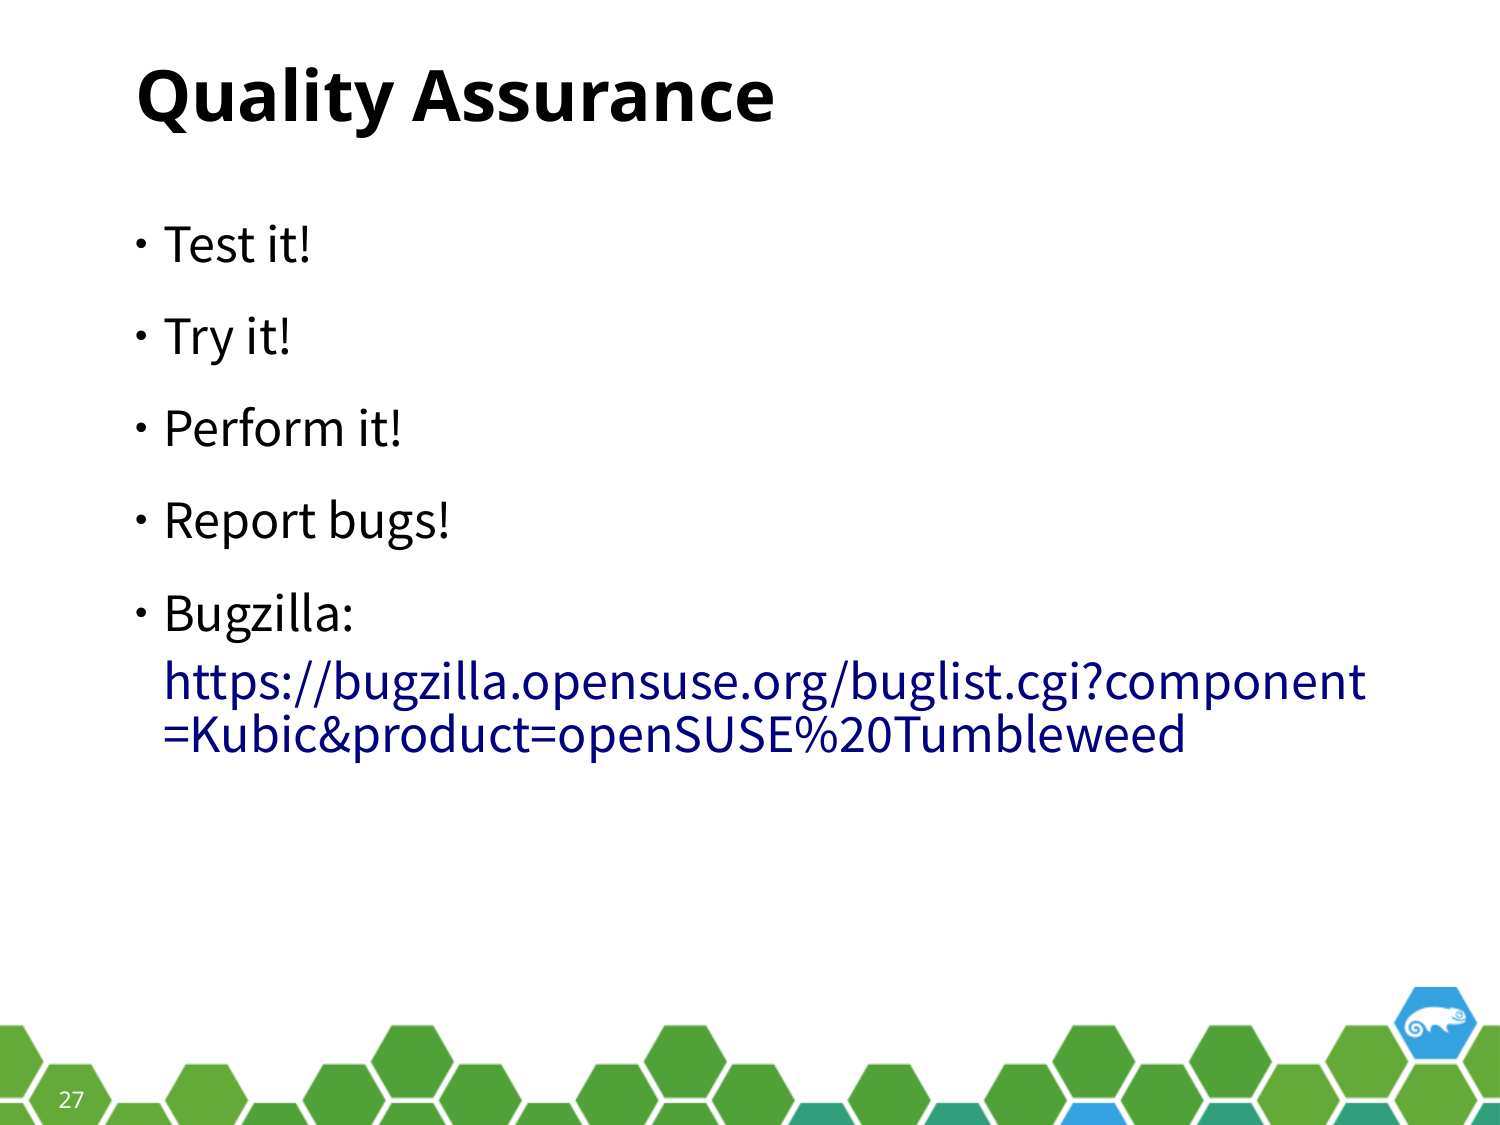

# Quality Assurance
Test it!
Try it!
Perform it!
Report bugs!
Bugzilla: https://bugzilla.opensuse.org/buglist.cgi?component=Kubic&product=openSUSE%20Tumbleweed